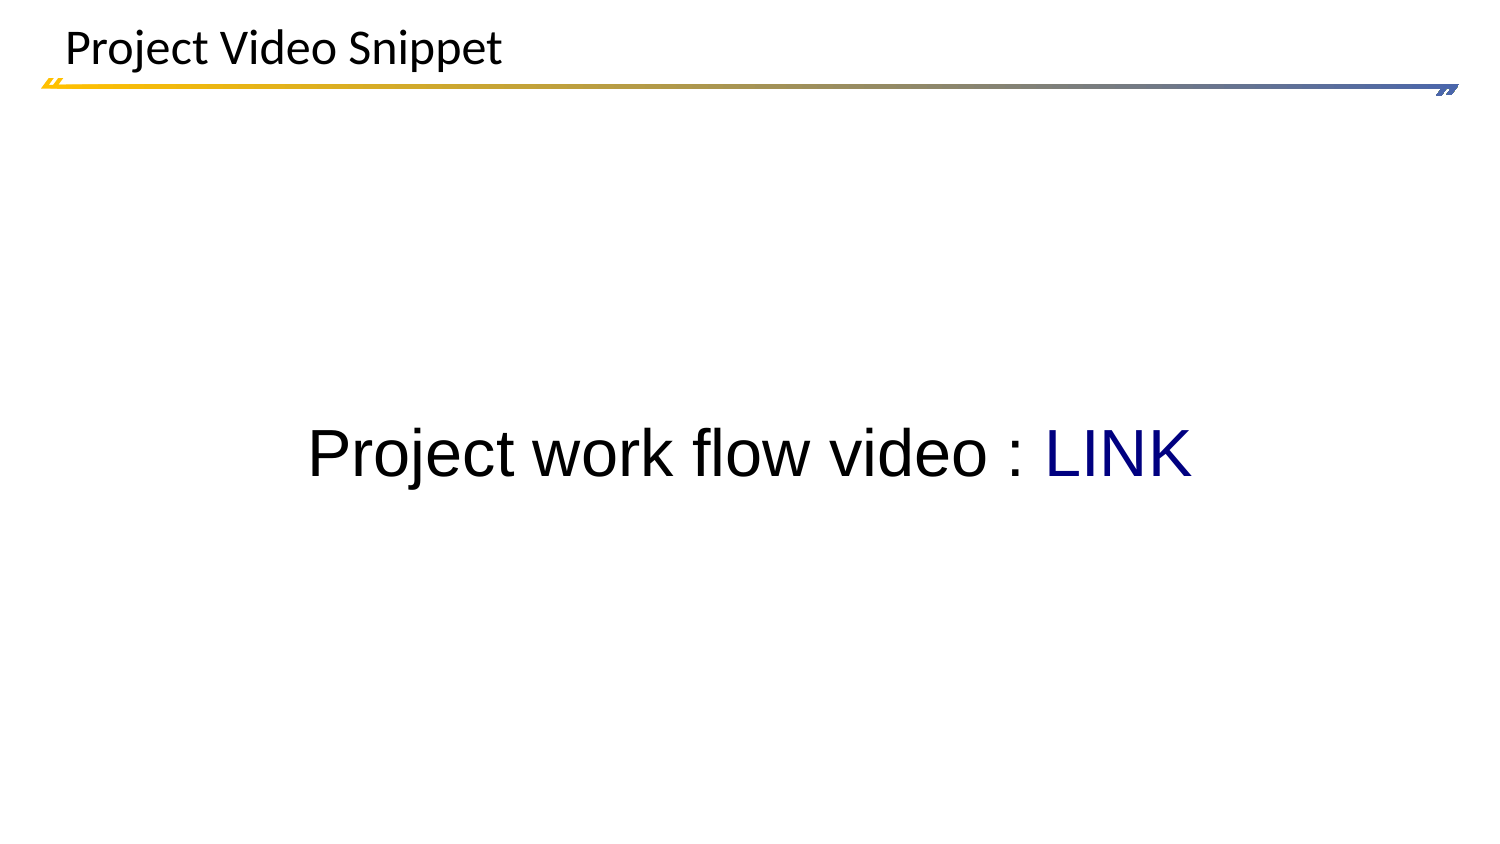

# Project Video Snippet
Project work flow video : LINK